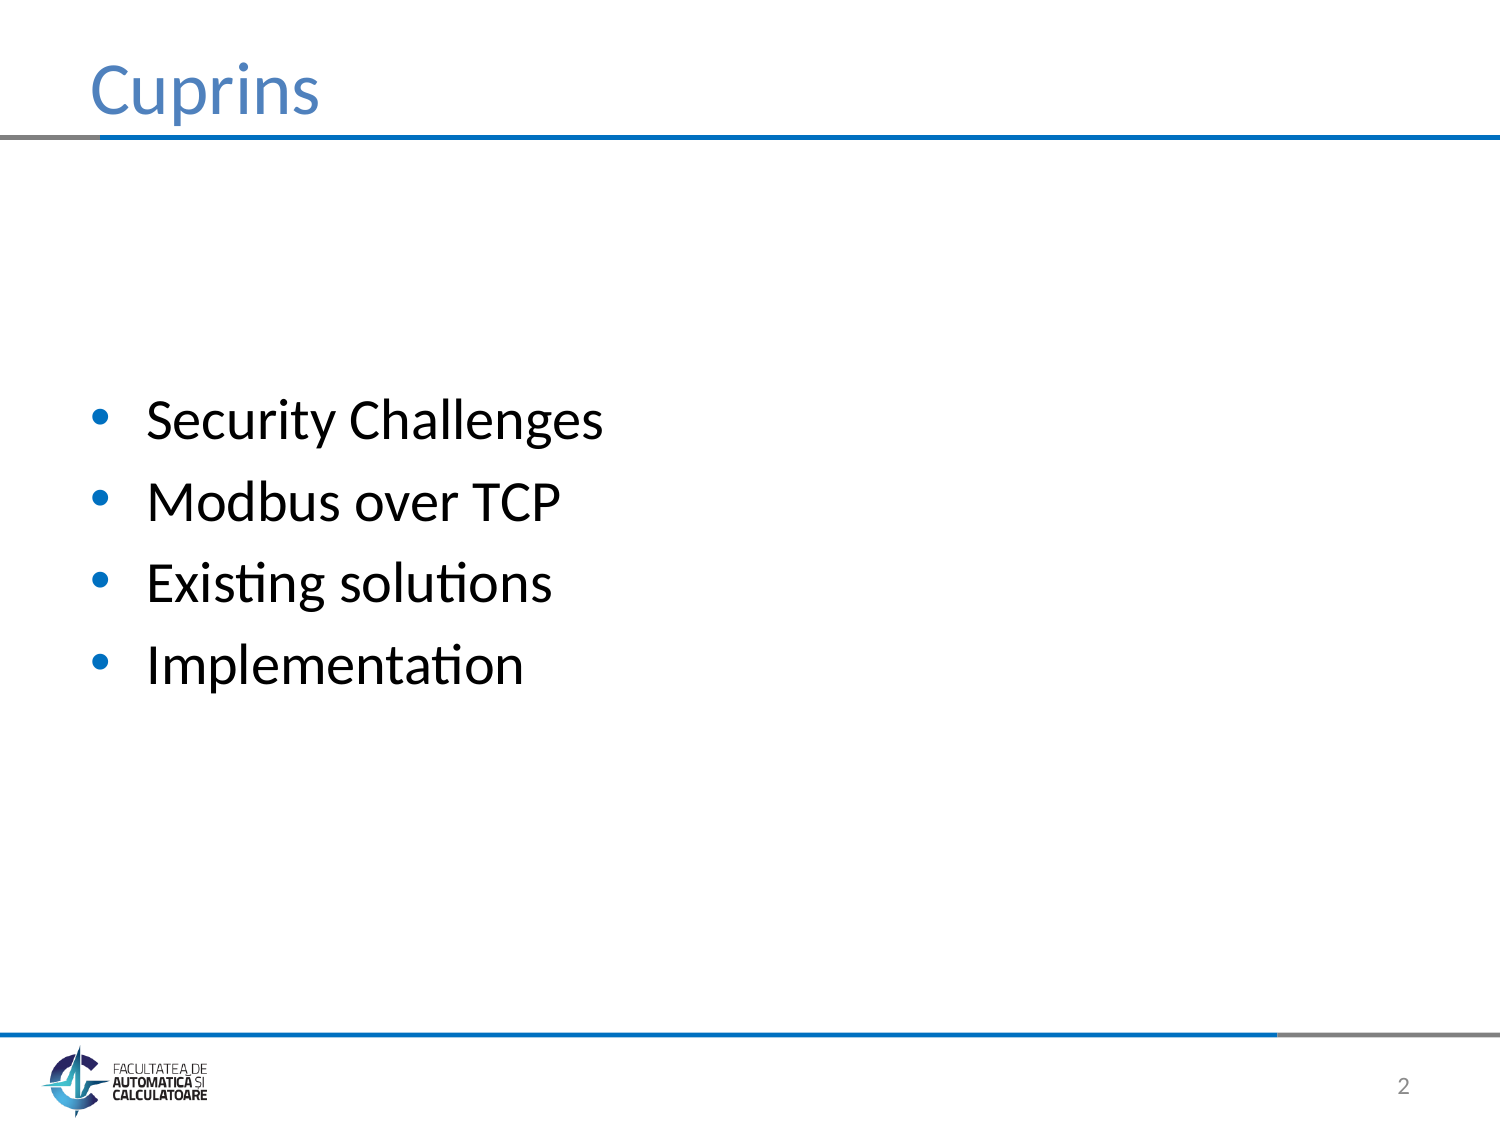

# Cuprins
Security Challenges
Modbus over TCP
Existing solutions
Implementation